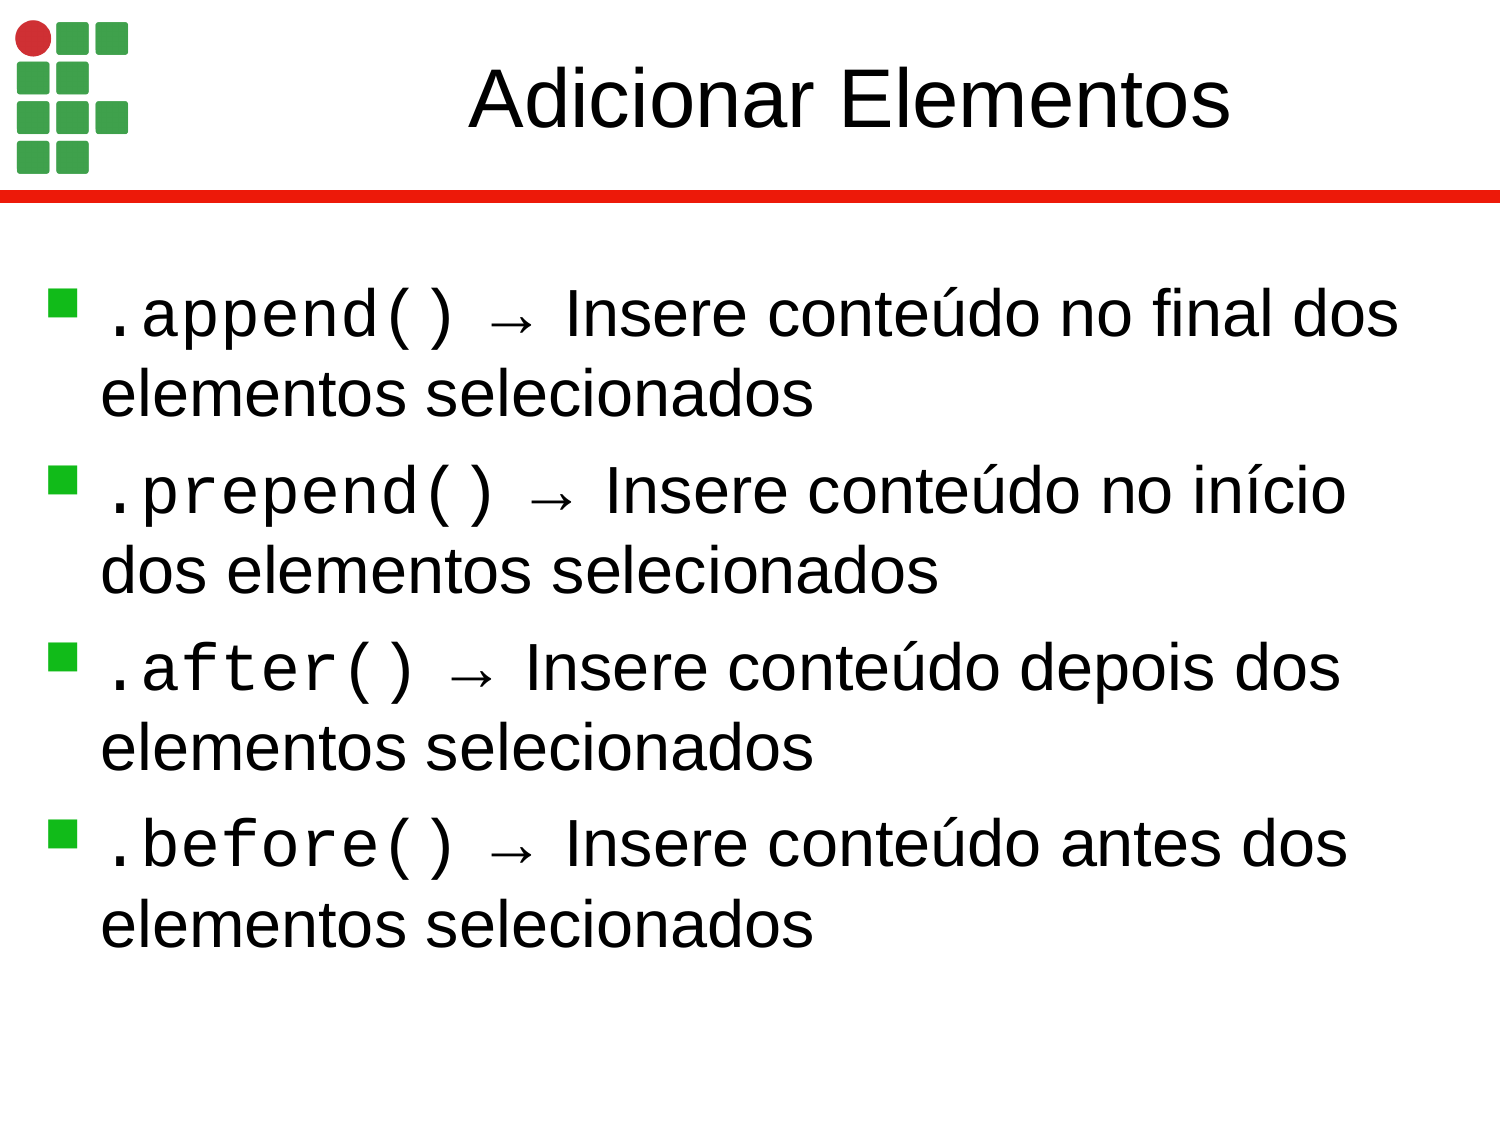

# Adicionar Elementos
.append() → Insere conteúdo no final dos elementos selecionados
.prepend() → Insere conteúdo no início dos elementos selecionados
.after() → Insere conteúdo depois dos elementos selecionados
.before() → Insere conteúdo antes dos elementos selecionados